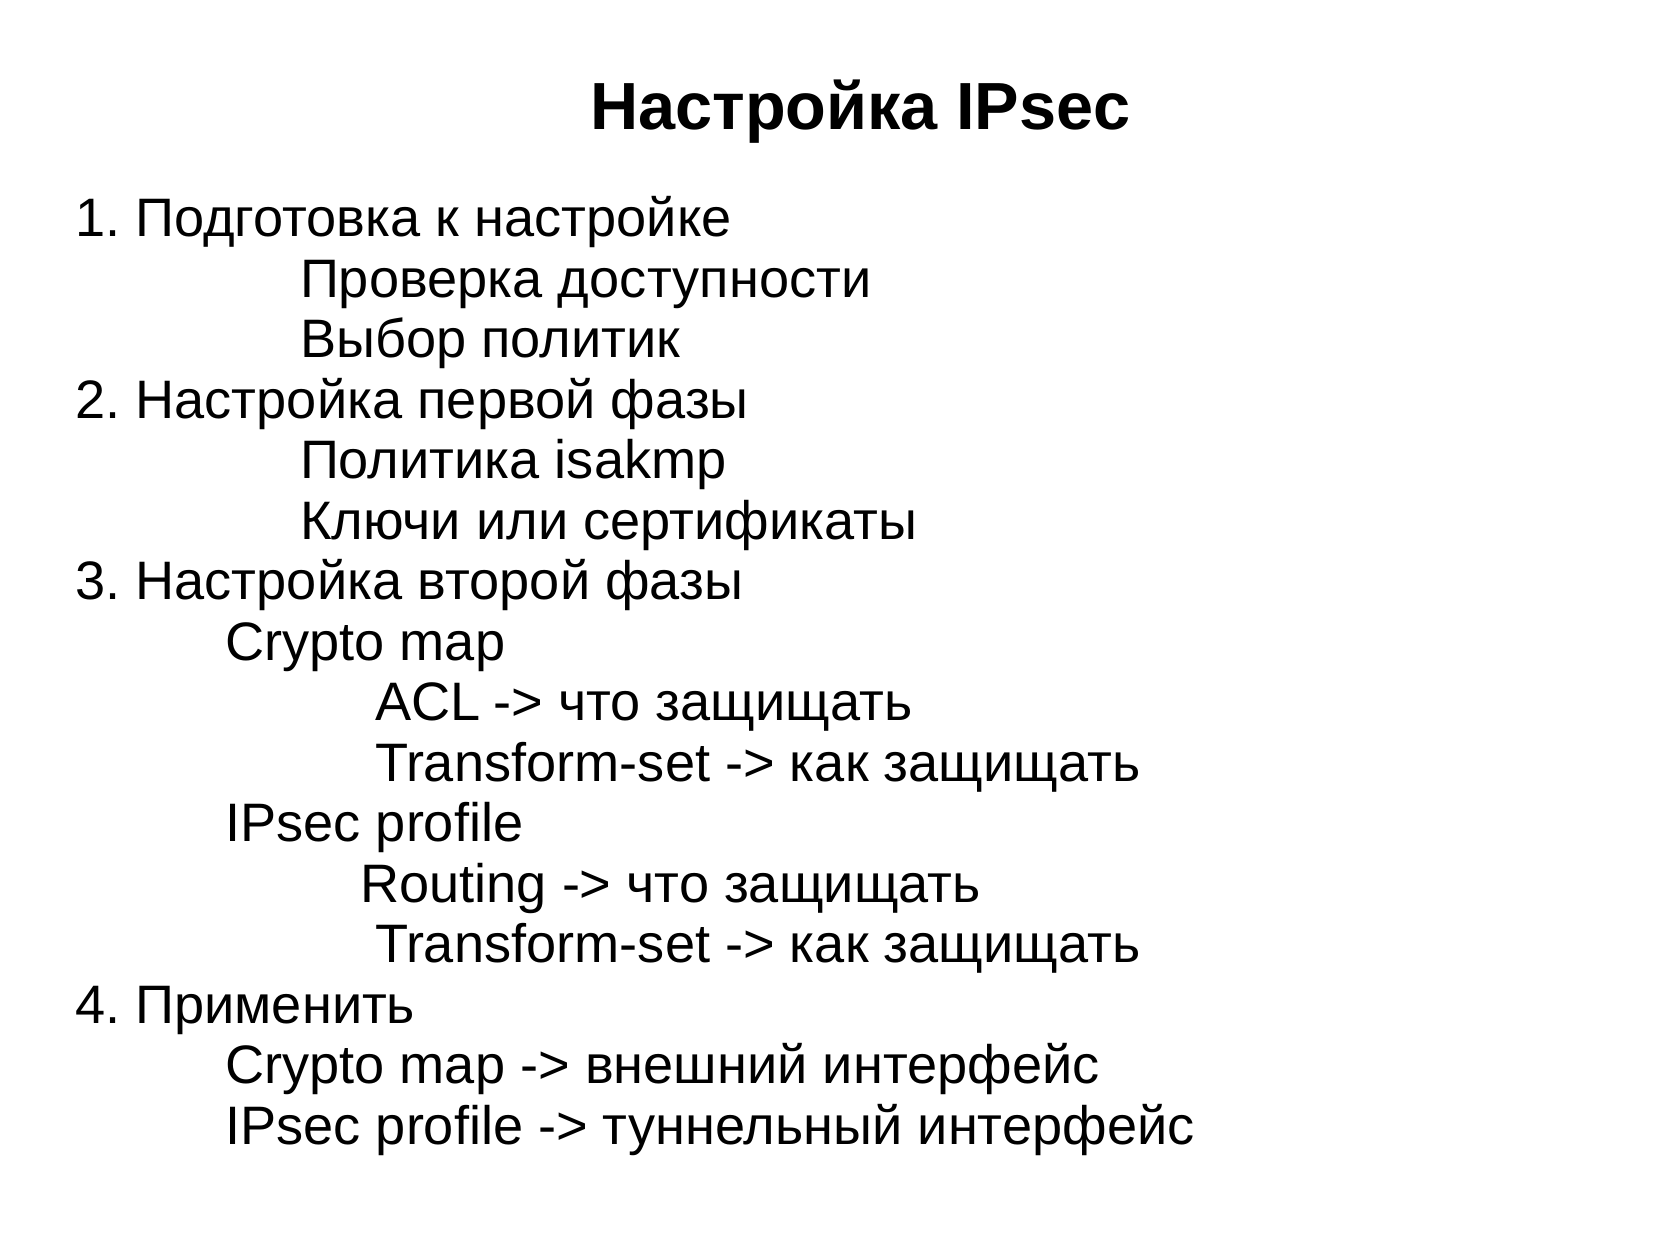

Настройка IPsec
# 1. Подготовка к настройке
 			Проверка доступности
 			Выбор политик
2. Настройка первой фазы
 			Политика isakmp
 			Ключи или сертификаты
3. Настройка второй фазы
 		Crypto map
 				ACL -> что защищать
 				Transform-set -> как защищать
 		IPsec profile
 Routing -> что защищать
 				Transform-set -> как защищать
4. Применить
 		Crypto map -> внешний интерфейс
 		IPsec profile -> туннельный интерфейс